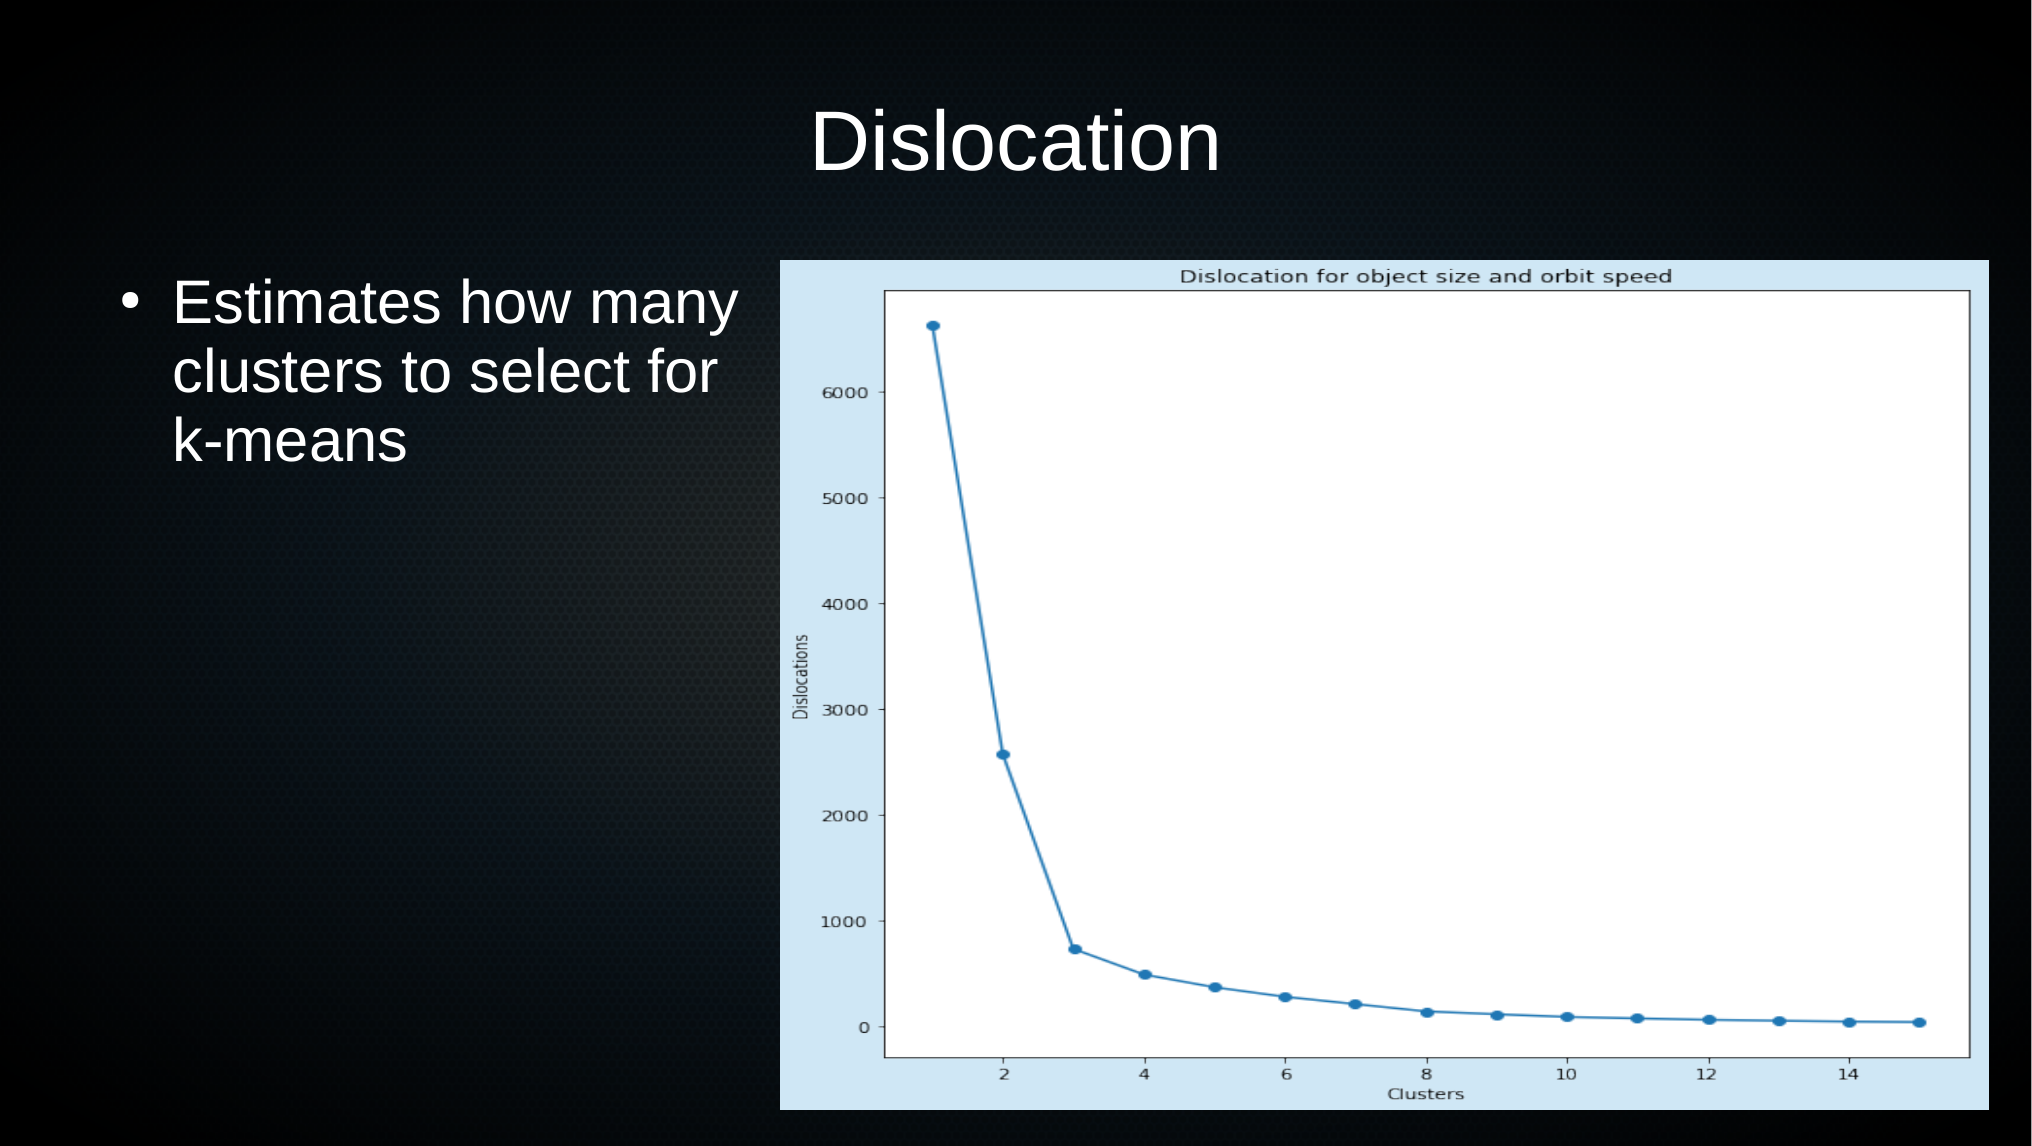

# Dislocation
Estimates how many clusters to select for k-means
10